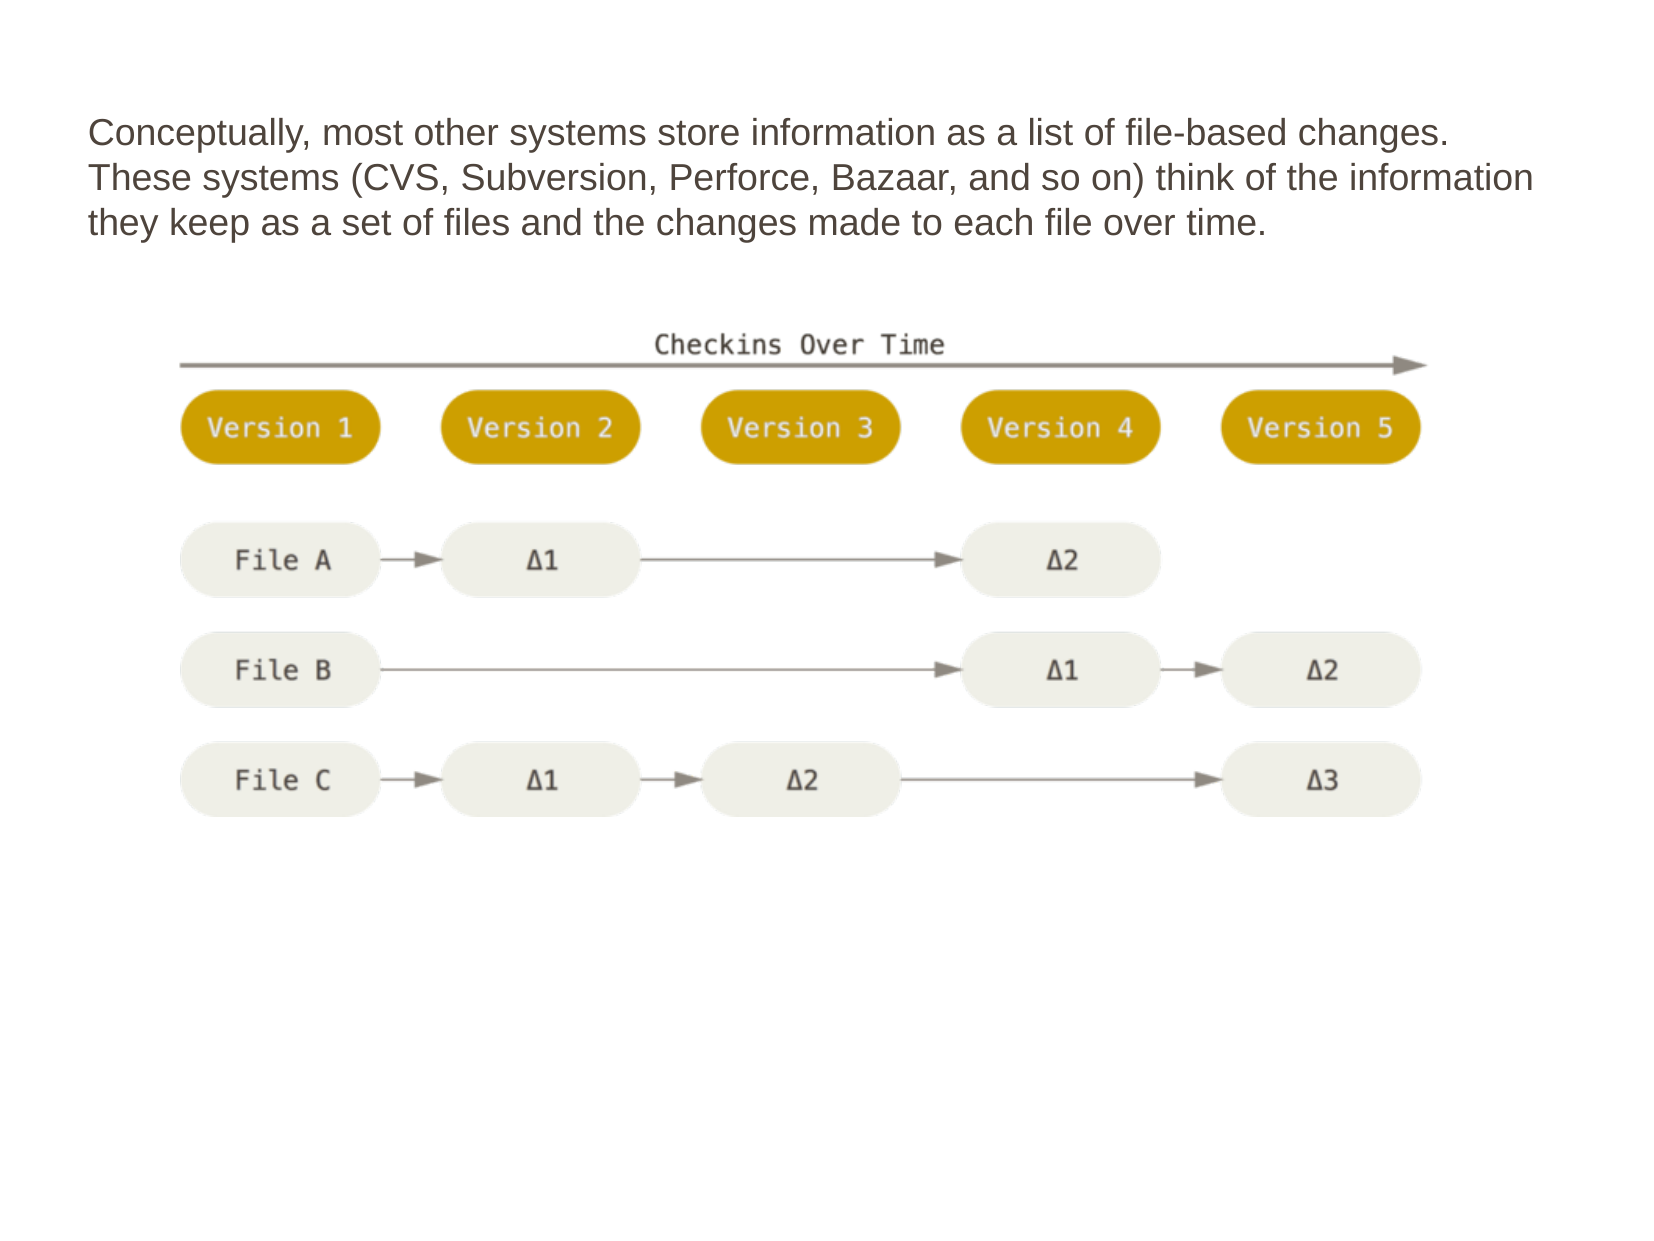

Conceptually, most other systems store information as a list of file-based changes. These systems (CVS, Subversion, Perforce, Bazaar, and so on) think of the information they keep as a set of files and the changes made to each file over time.